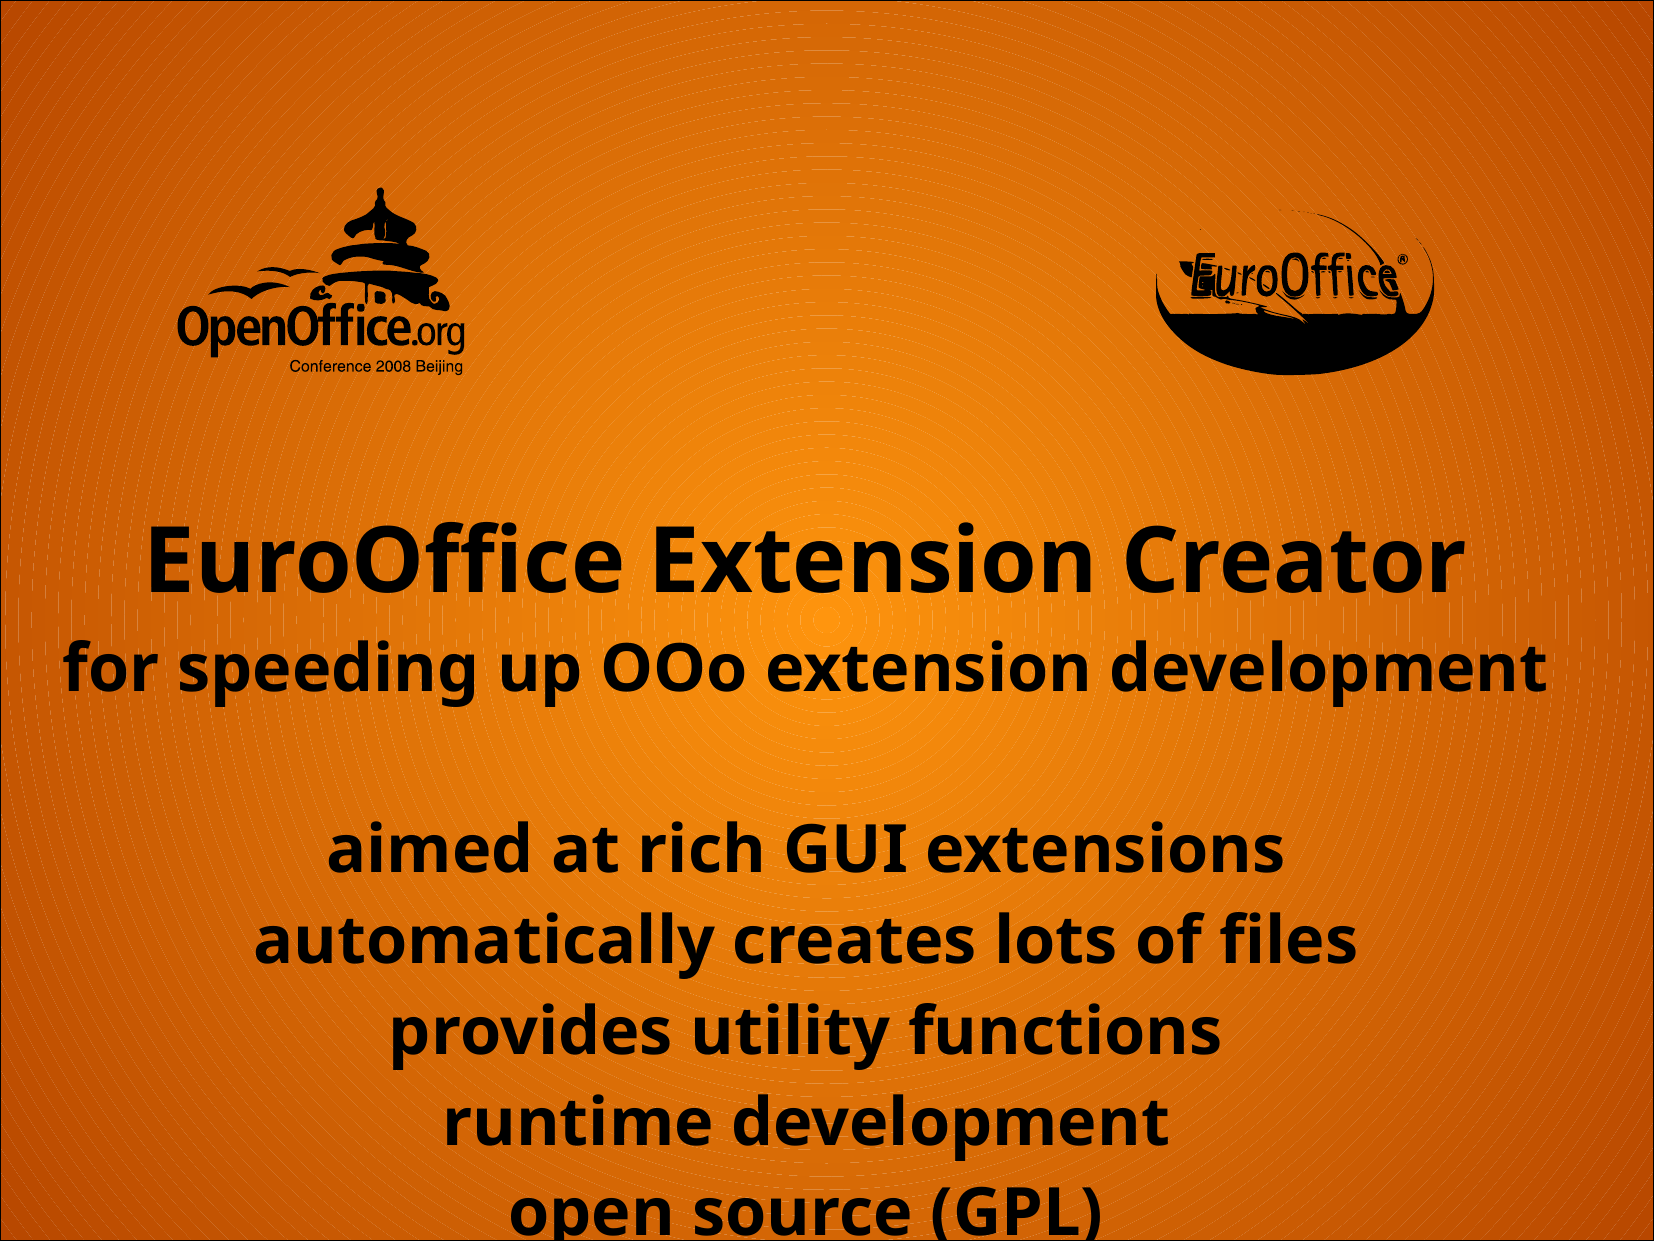

EuroOffice Extension Creator
for speeding up OOo extension development
aimed at rich GUI extensions
automatically creates lots of files
provides utility functions
runtime development
open source (GPL)